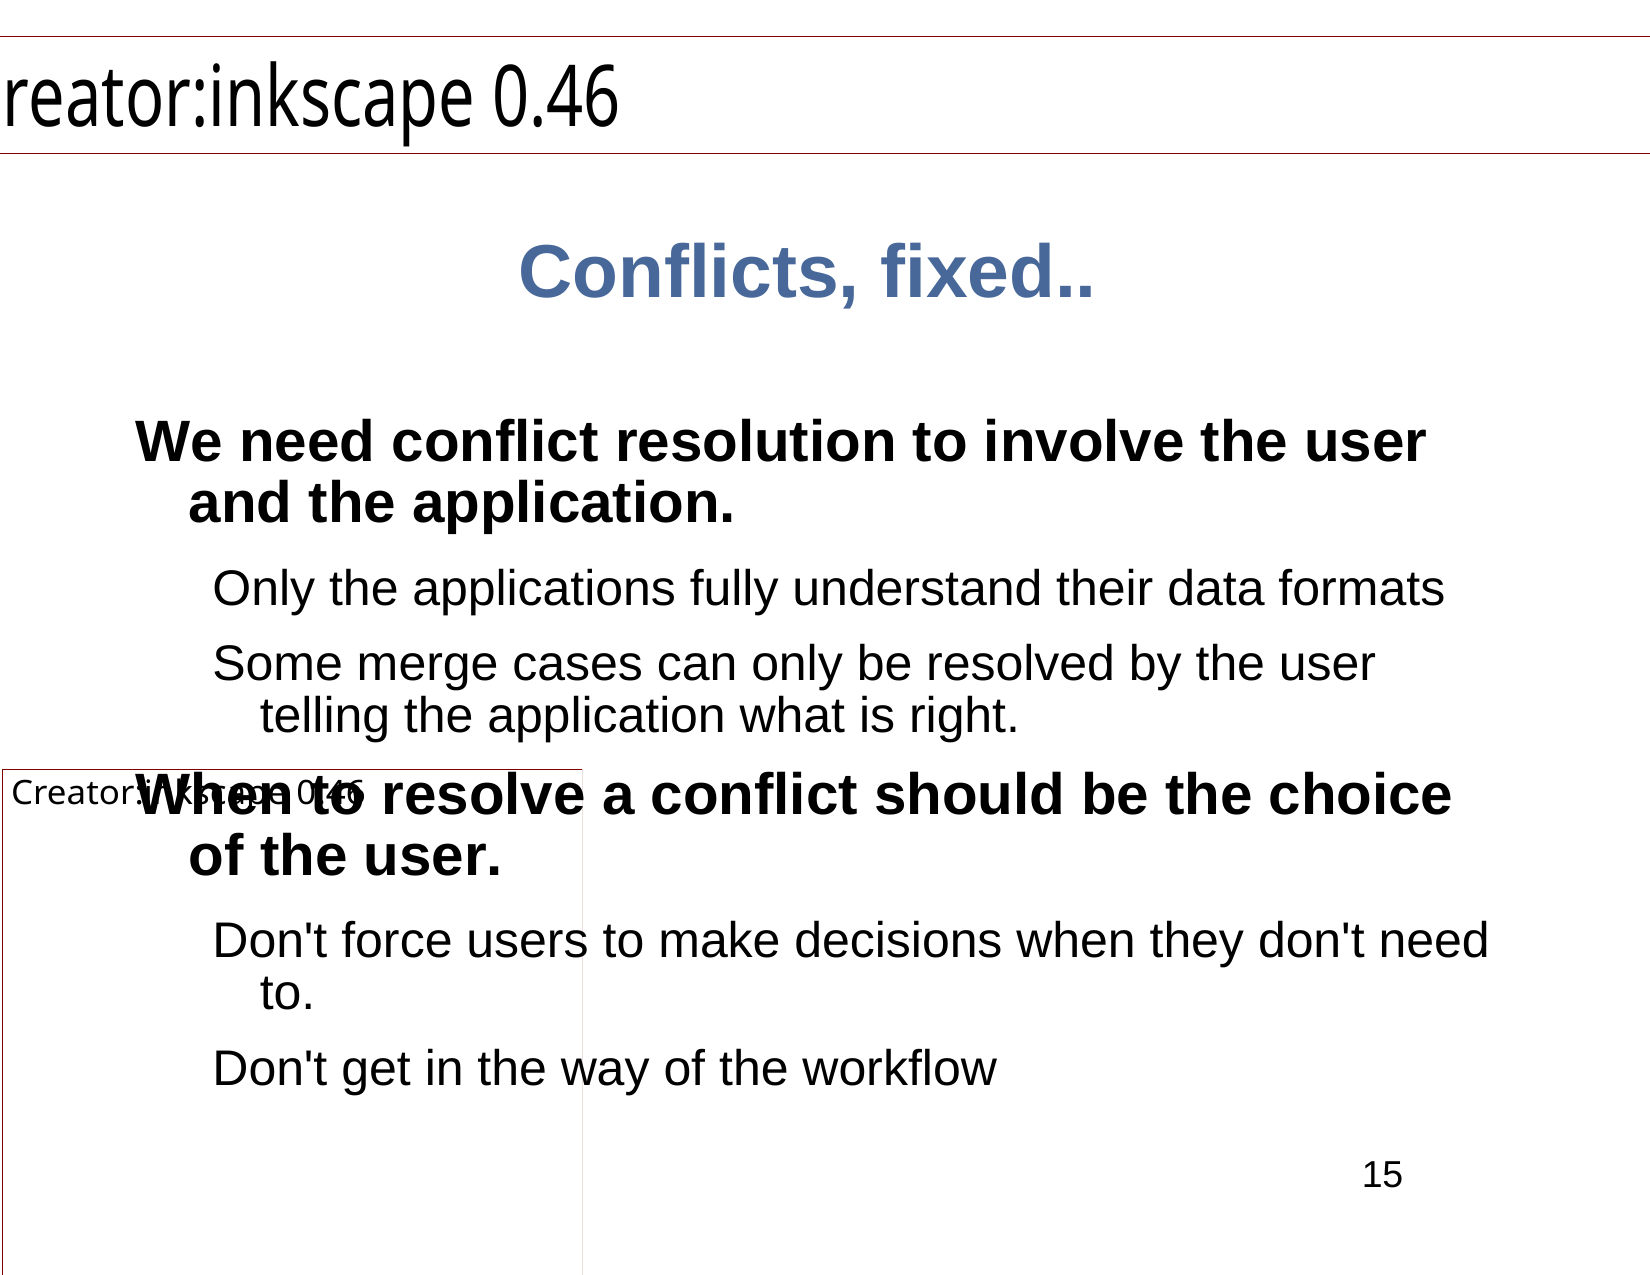

# Conflicts, fixed..
We need conflict resolution to involve the user and the application.
Only the applications fully understand their data formats
Some merge cases can only be resolved by the user telling the application what is right.
When to resolve a conflict should be the choice of the user.
Don't force users to make decisions when they don't need to.
Don't get in the way of the workflow